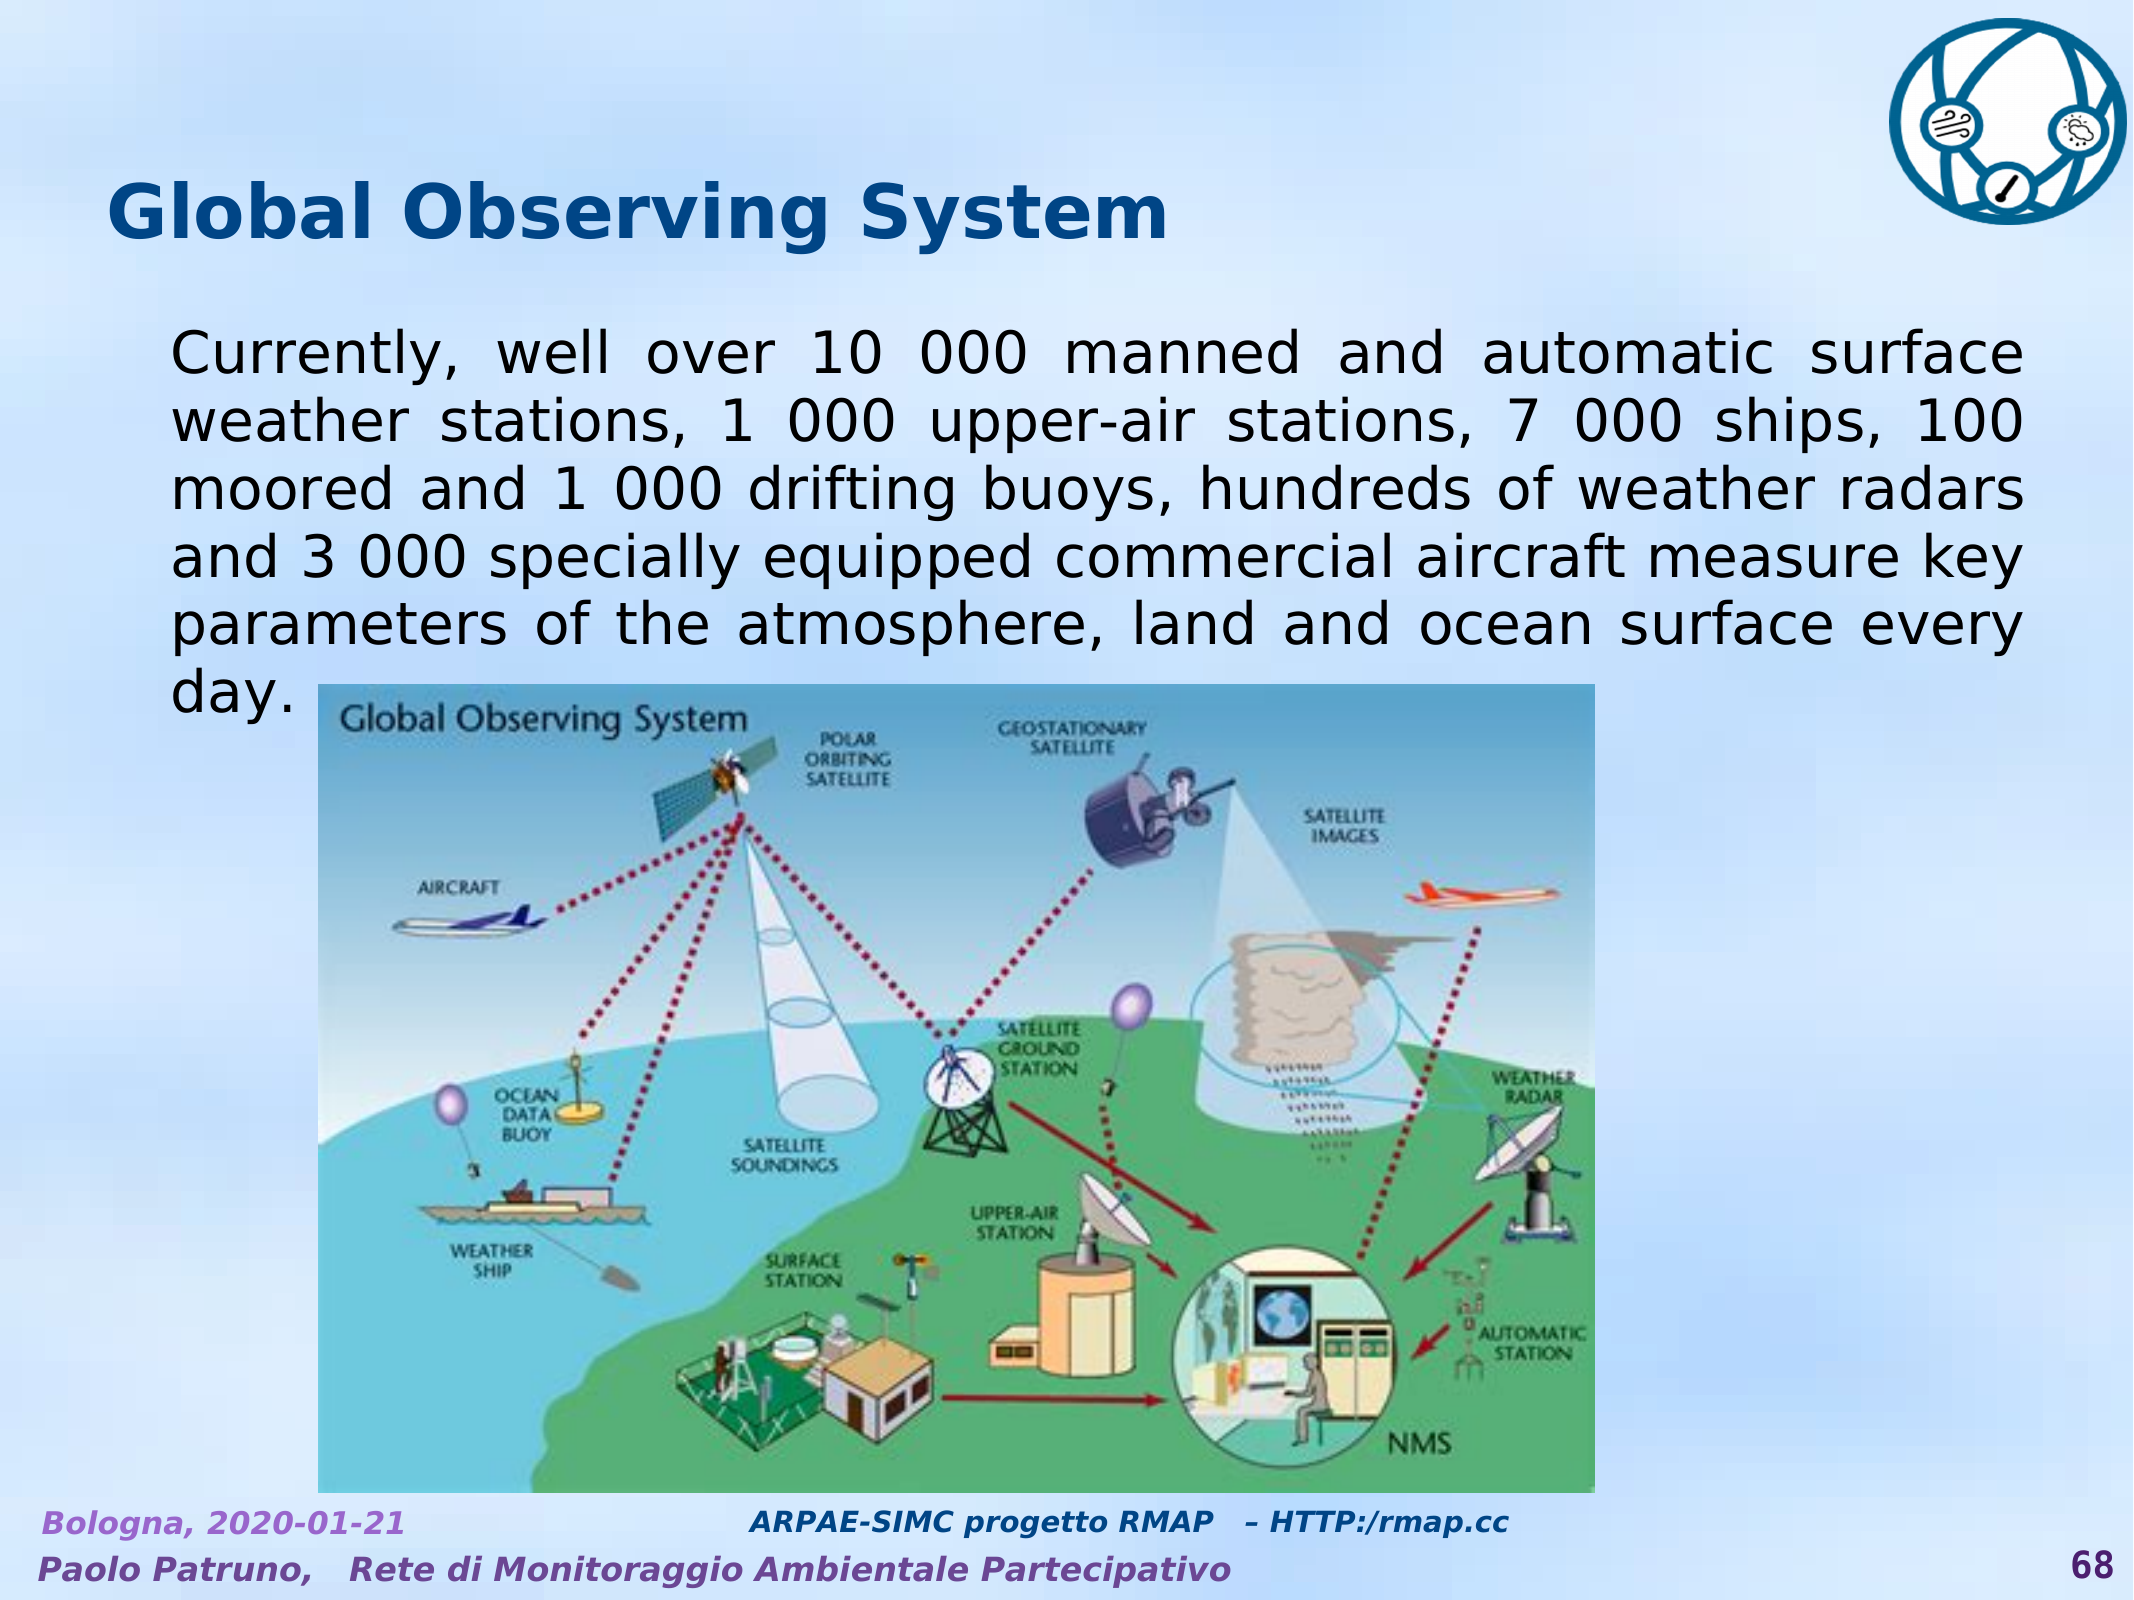

# Global Observing System
Currently, well over 10 000 manned and automatic surface weather stations, 1 000 upper-air stations, 7 000 ships, 100 moored and 1 000 drifting buoys, hundreds of weather radars and 3 000 specially equipped commercial aircraft measure key parameters of the atmosphere, land and ocean surface every day.